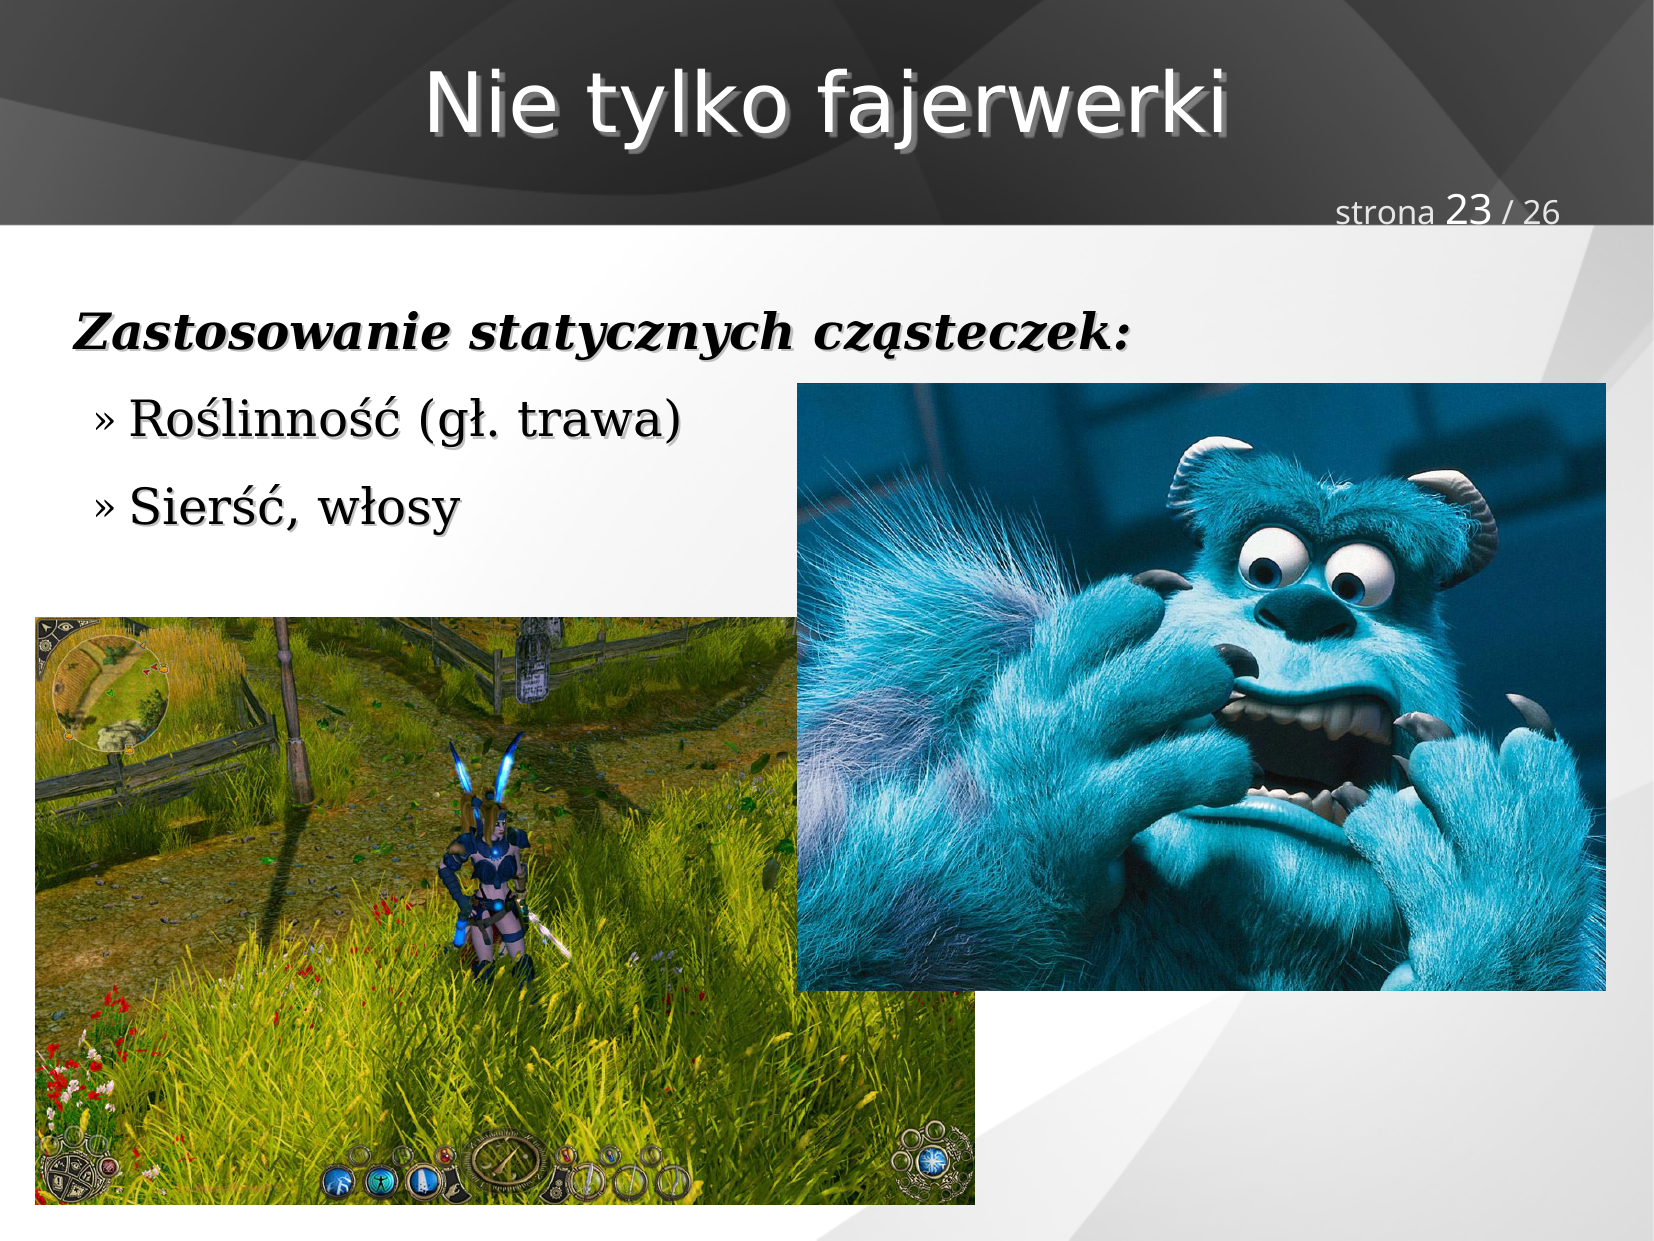

# Nie tylko fajerwerki
strona / 26
Zastosowanie statycznych cząsteczek:
Roślinność (gł. trawa)
Sierść, włosy